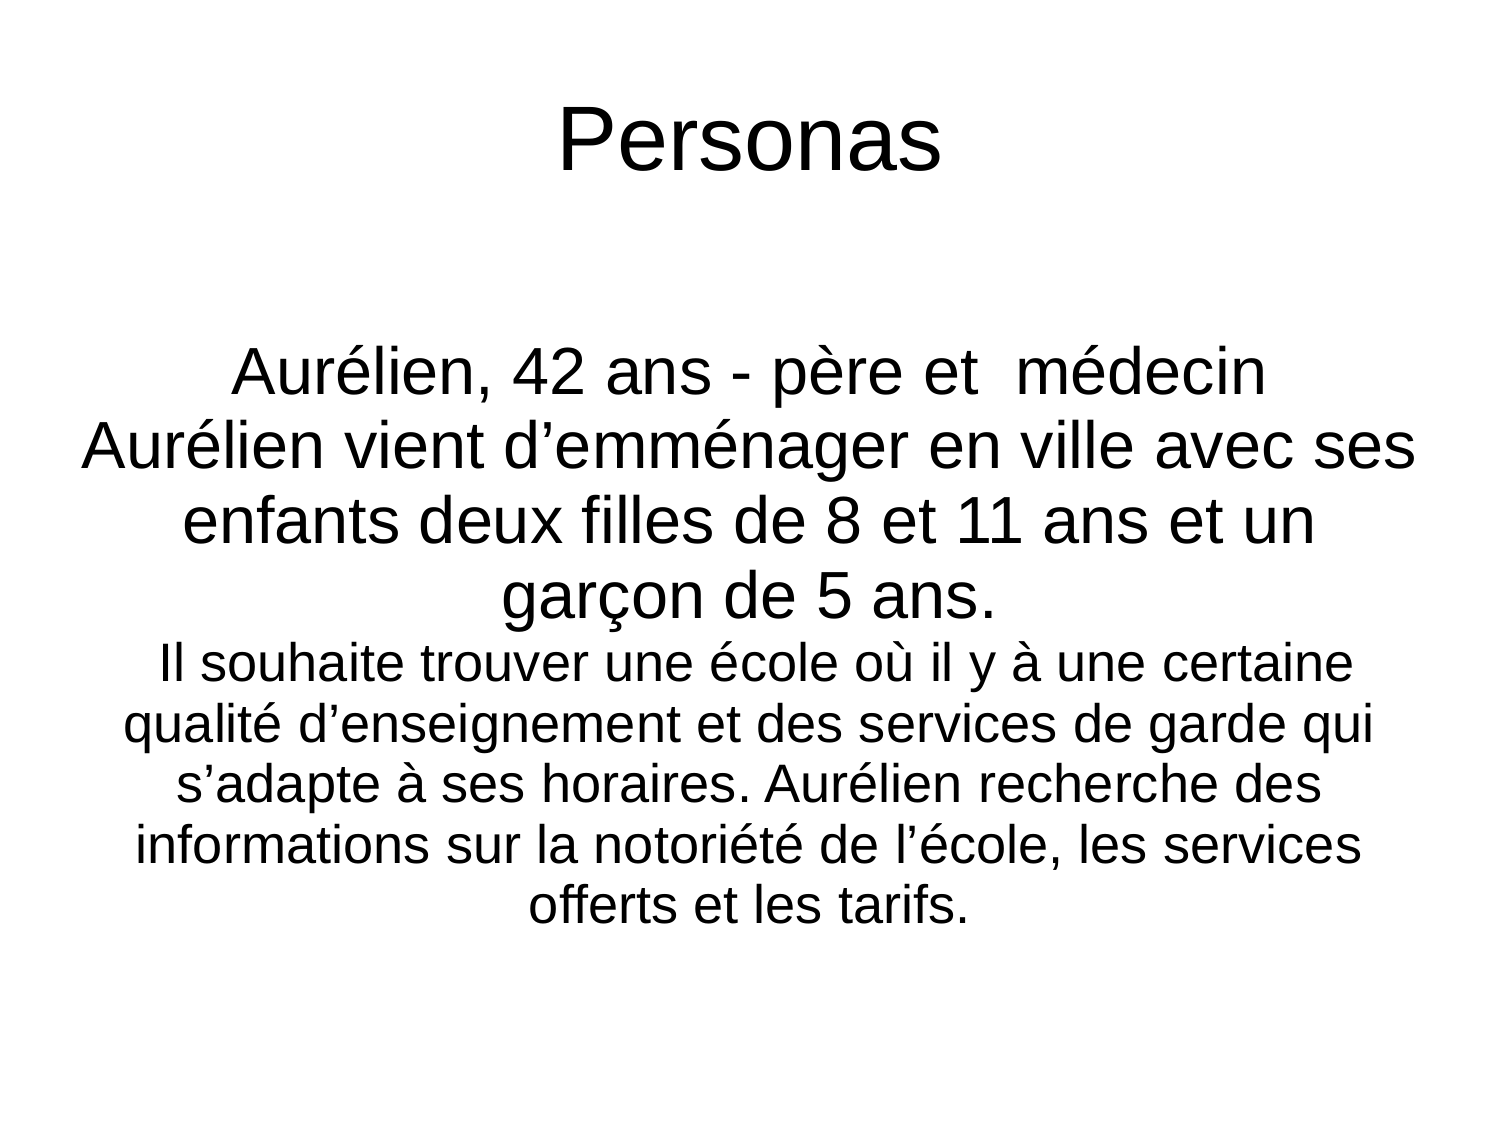

# Personas
Aurélien, 42 ans - père et médecin
Aurélien vient d’emménager en ville avec ses enfants deux filles de 8 et 11 ans et un garçon de 5 ans.
 Il souhaite trouver une école où il y à une certaine qualité d’enseignement et des services de garde qui s’adapte à ses horaires. Aurélien recherche des informations sur la notoriété de l’école, les services offerts et les tarifs.